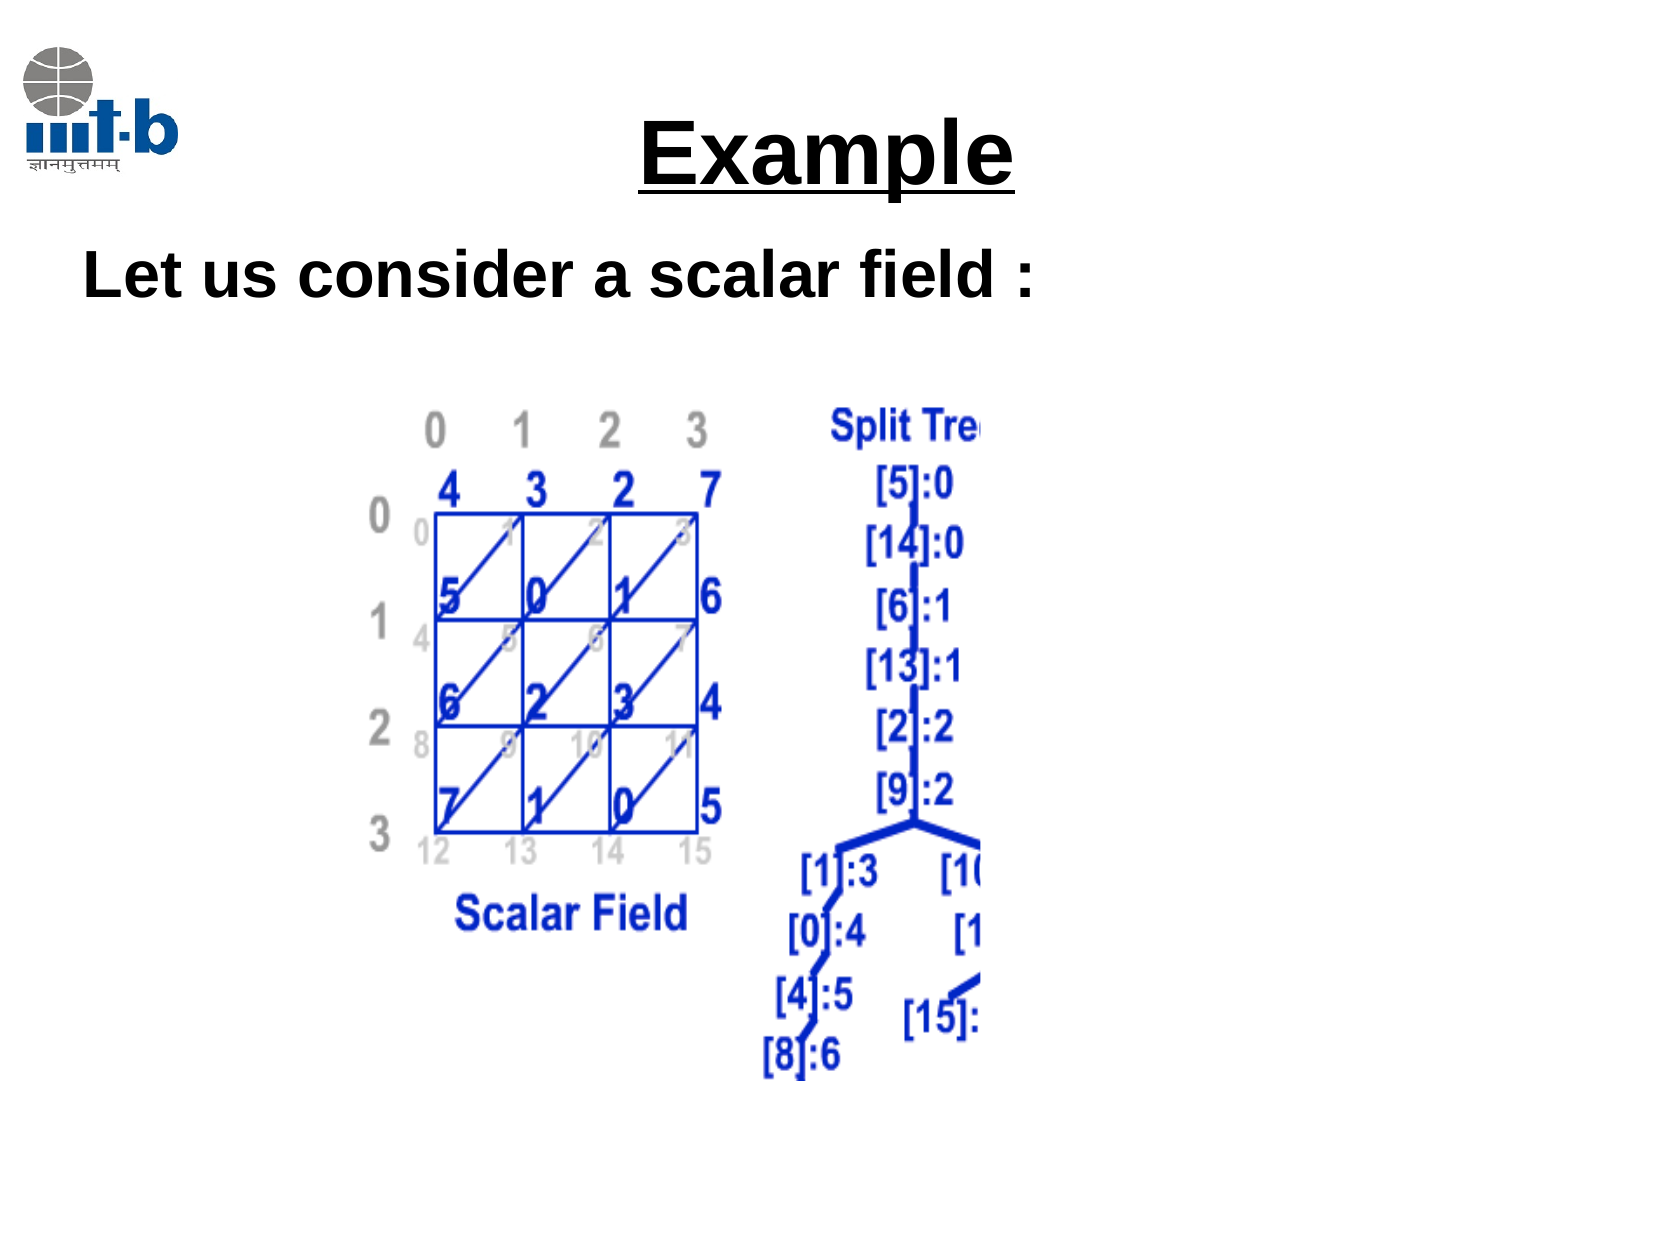

# Example
Let us consider a scalar field :